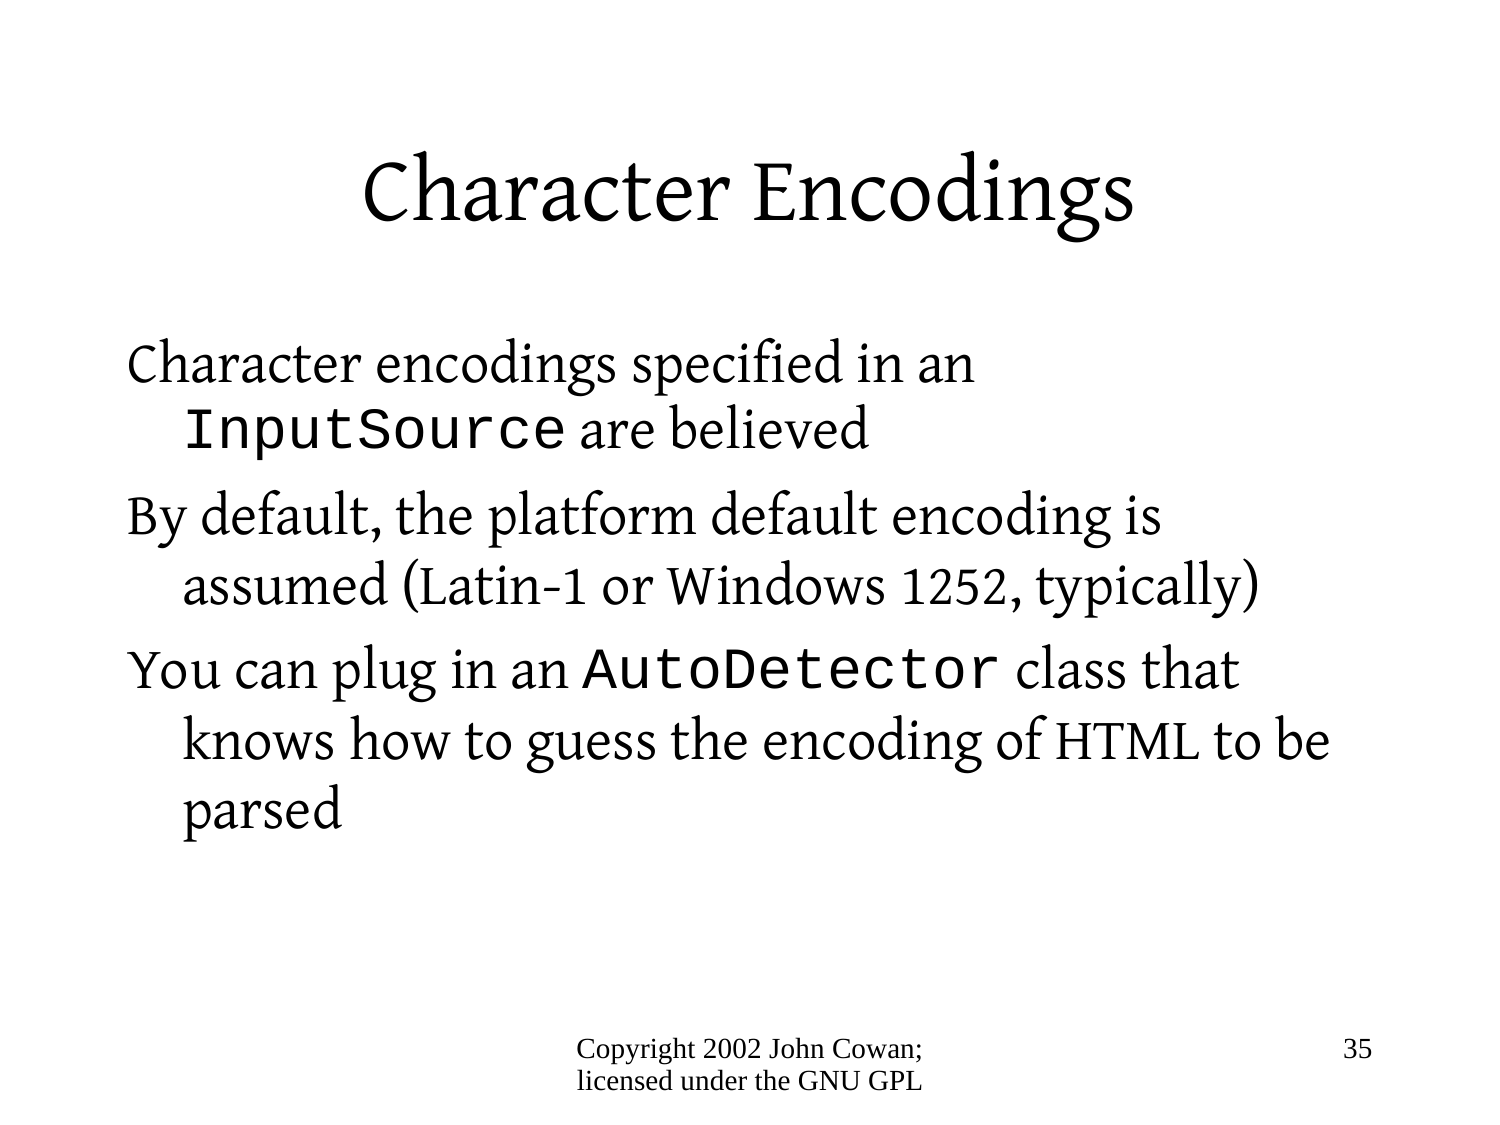

# Character Encodings
Character encodings specified in an InputSource are believed
By default, the platform default encoding is assumed (Latin-1 or Windows 1252, typically)
You can plug in an AutoDetector class that knows how to guess the encoding of HTML to be parsed
Copyright 2002 John Cowan; licensed under the GNU GPL
35